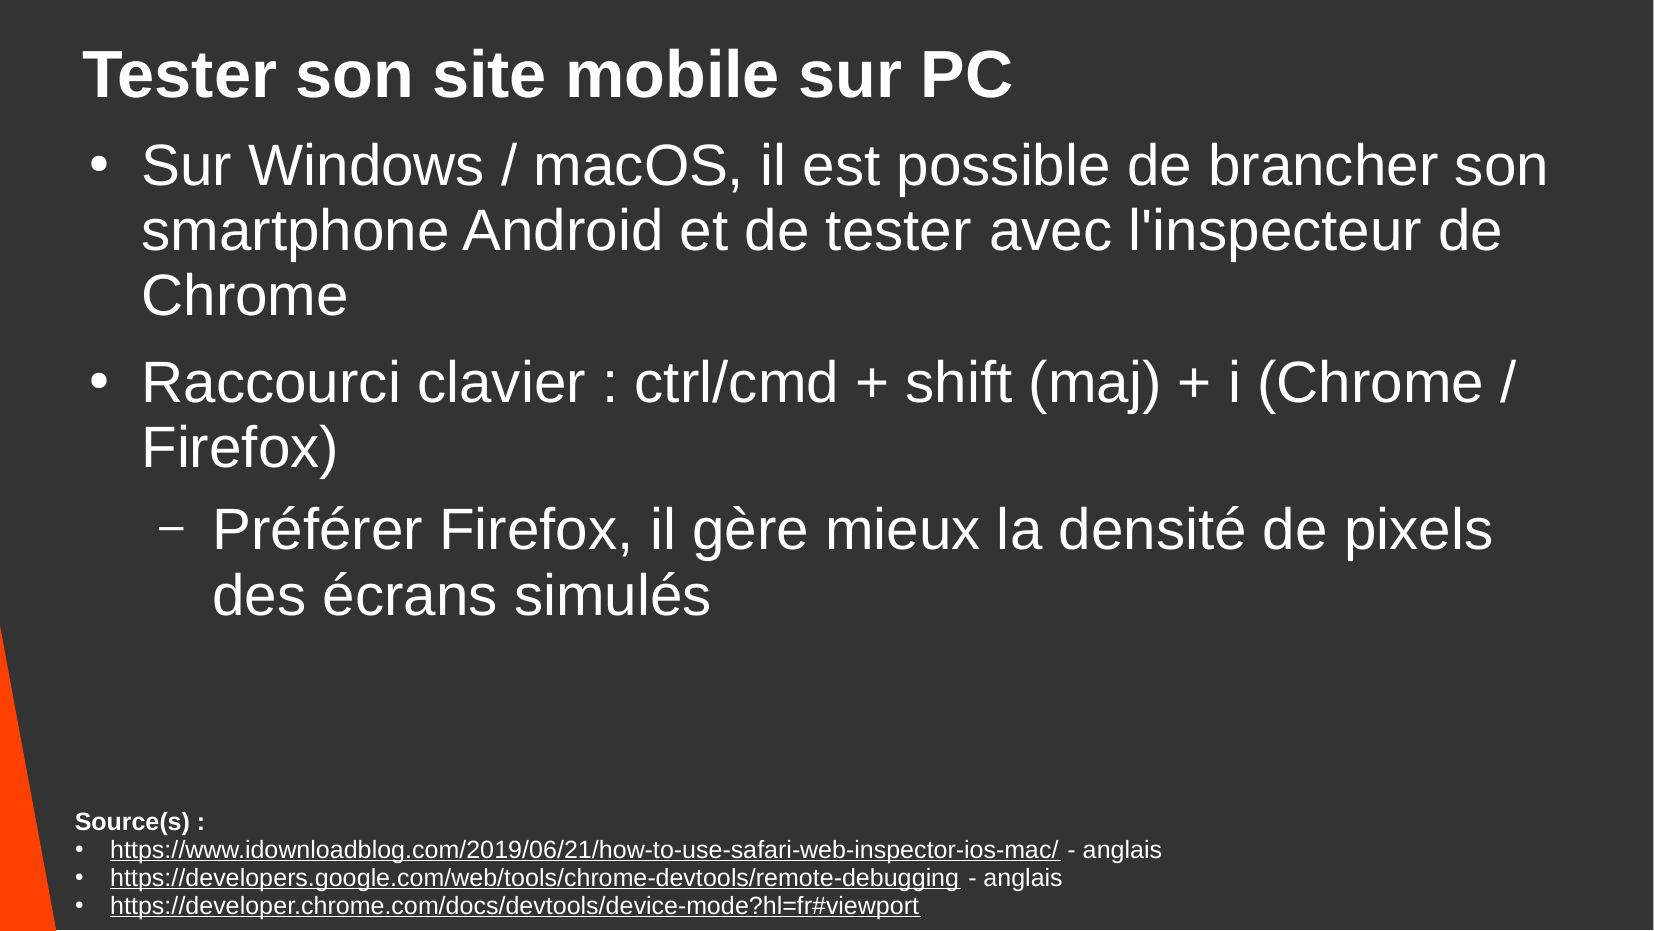

# Tester son site mobile sur PC
Sur Windows / macOS, il est possible de brancher son smartphone Android et de tester avec l'inspecteur de Chrome
Raccourci clavier : ctrl/cmd + shift (maj) + i (Chrome / Firefox)
Préférer Firefox, il gère mieux la densité de pixels des écrans simulés
Source(s) :
https://www.idownloadblog.com/2019/06/21/how-to-use-safari-web-inspector-ios-mac/ - anglais
https://developers.google.com/web/tools/chrome-devtools/remote-debugging - anglais
https://developer.chrome.com/docs/devtools/device-mode?hl=fr#viewport